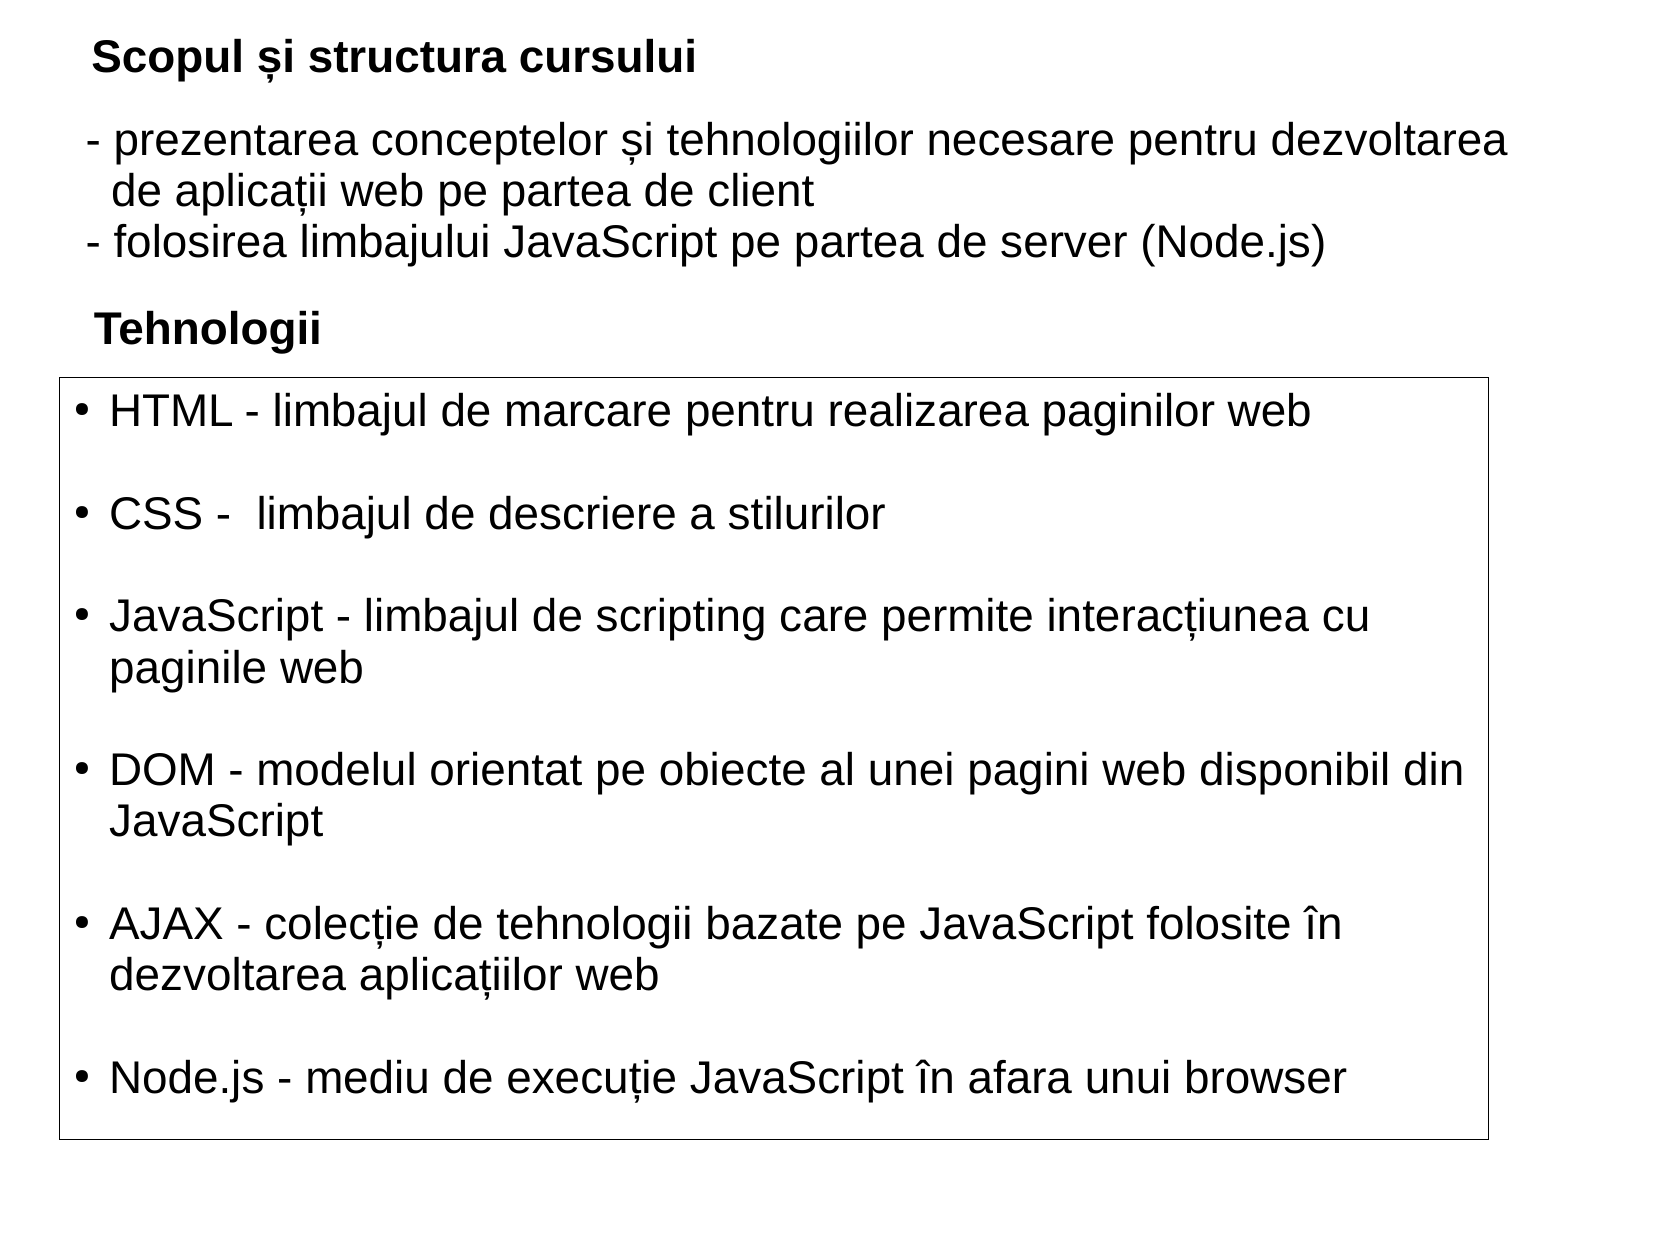

Scopul și structura cursului
- prezentarea conceptelor și tehnologiilor necesare pentru dezvoltarea de aplicații web pe partea de client
- folosirea limbajului JavaScript pe partea de server (Node.js)
Tehnologii
HTML - limbajul de marcare pentru realizarea paginilor web
CSS - limbajul de descriere a stilurilor
JavaScript - limbajul de scripting care permite interacțiunea cu paginile web
DOM - modelul orientat pe obiecte al unei pagini web disponibil din JavaScript
AJAX - colecție de tehnologii bazate pe JavaScript folosite în dezvoltarea aplicațiilor web
Node.js - mediu de execuție JavaScript în afara unui browser